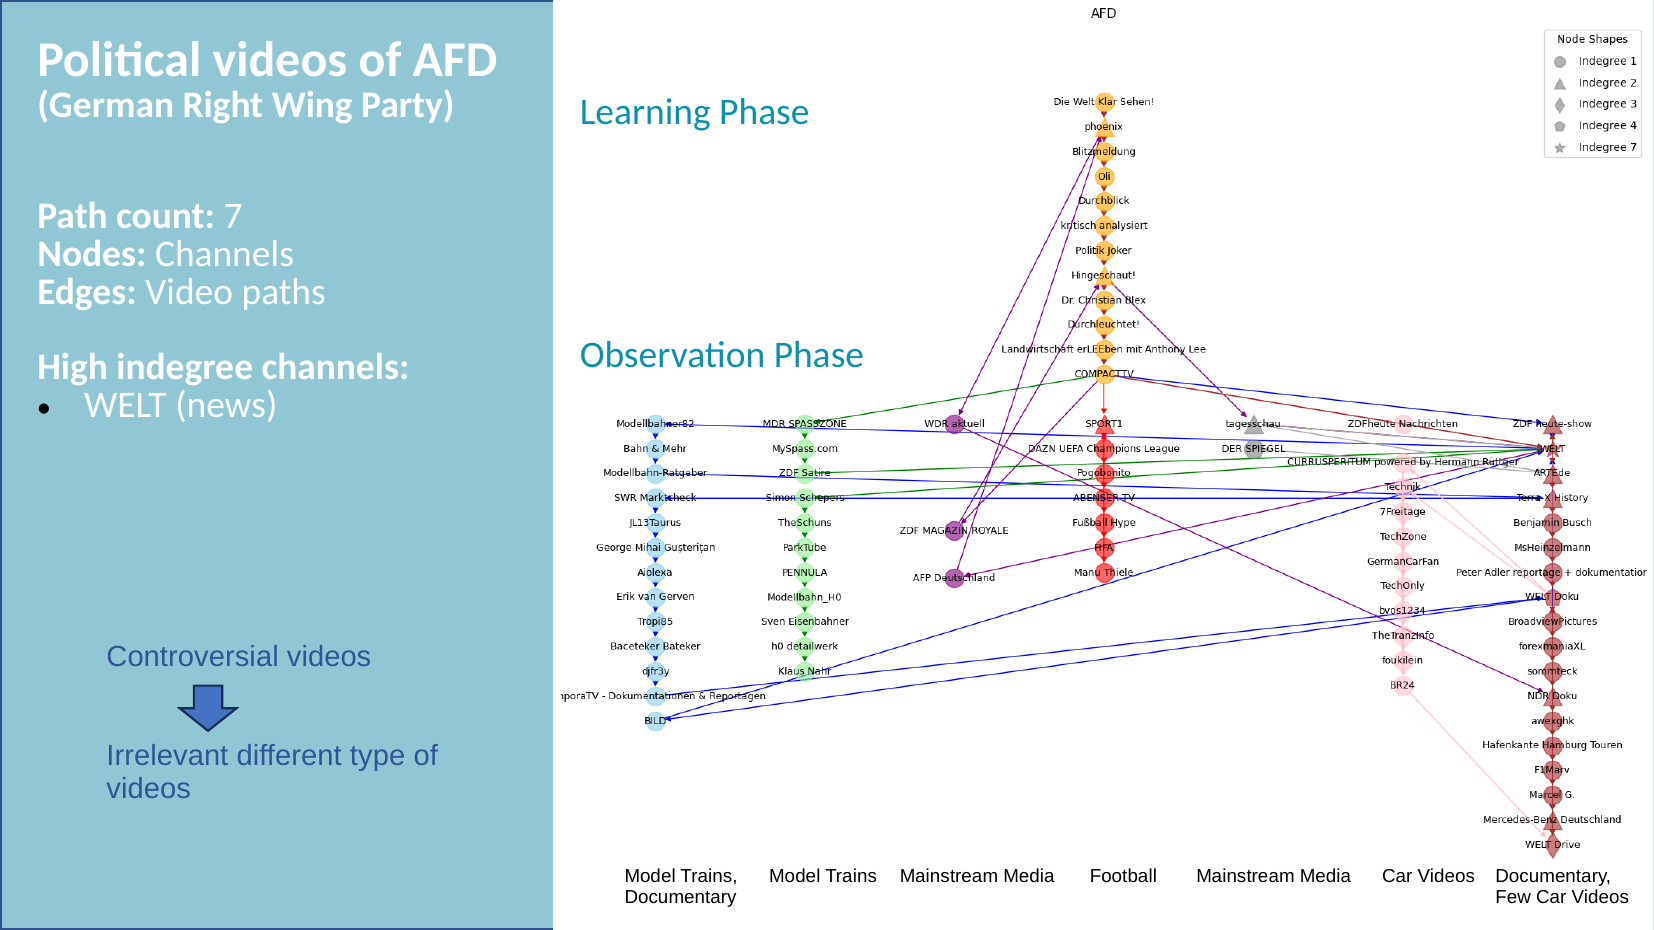

Political videos of AFD
(German Right Wing Party)
Learning Phase
Path count: 7
Nodes: Channels
Edges: Video paths
High indegree channels:
WELT (news)
Observation Phase
Controversial videos
Irrelevant different type of videos
Model Trains,
Documentary
Model Trains
Mainstream Media
Mainstream Media
Car Videos
Documentary,
Few Car Videos
Football